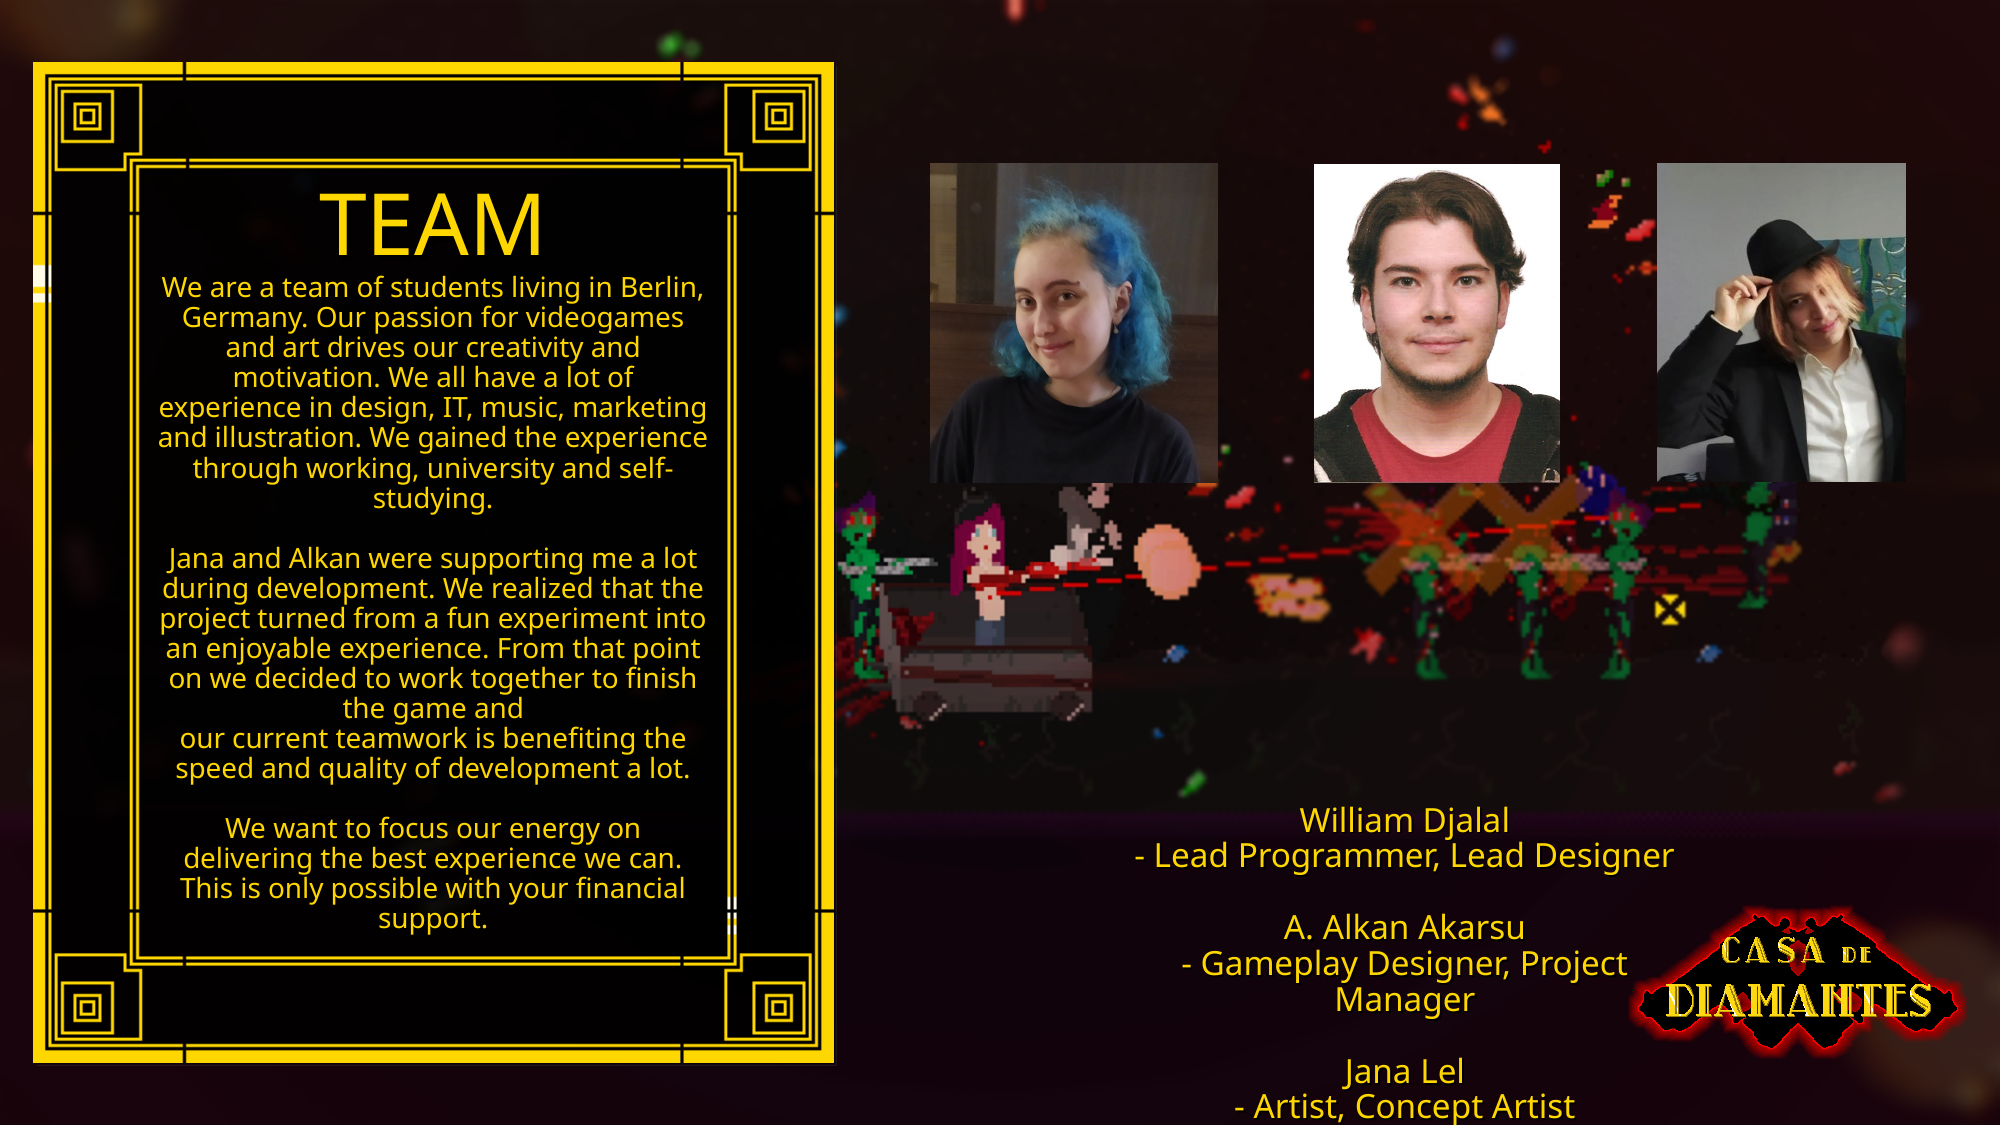

# TEAM We are a team of students living in Berlin, Germany. Our passion for videogames and art drives our creativity and motivation. We all have a lot of experience in design, IT, music, marketing and illustration. We gained the experience through working, university and self-studying. Jana and Alkan were supporting me a lot during development. We realized that the project turned from a fun experiment into an enjoyable experience. From that point on we decided to work together to finish the game and our current teamwork is benefiting the speed and quality of development a lot. We want to focus our energy on delivering the best experience we can. This is only possible with your financial support.
William Djalal
- Lead Programmer, Lead Designer
A. Alkan Akarsu
- Gameplay Designer, Project Manager
Jana Lel
- Artist, Concept Artist